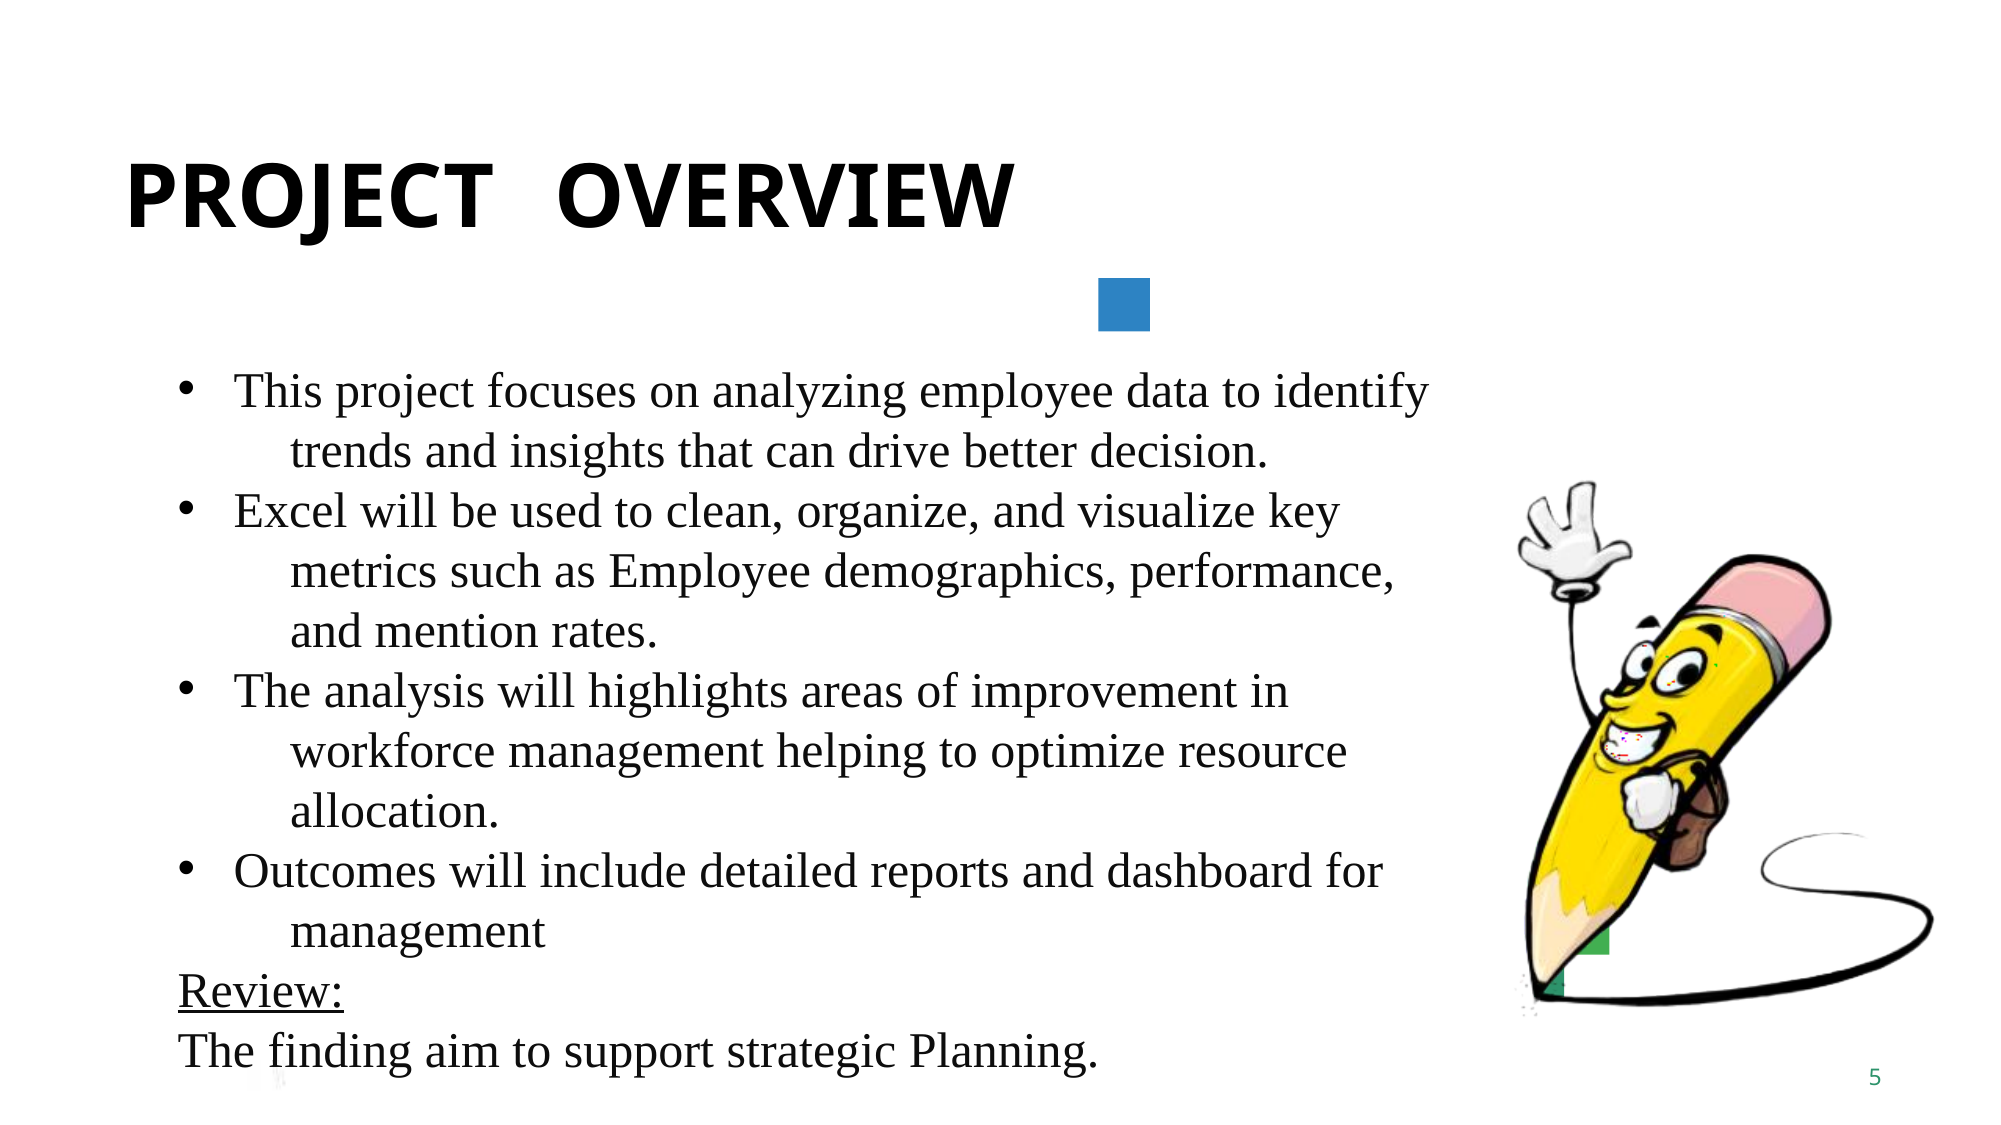

# PROJECT	OVERVIEW
This project focuses on analyzing employee data to identify trends and insights that can drive better decision.
Excel will be used to clean, organize, and visualize key metrics such as Employee demographics, performance, and mention rates.
The analysis will highlights areas of improvement in workforce management helping to optimize resource allocation.
Outcomes will include detailed reports and dashboard for management
Review:
The finding aim to support strategic Planning.